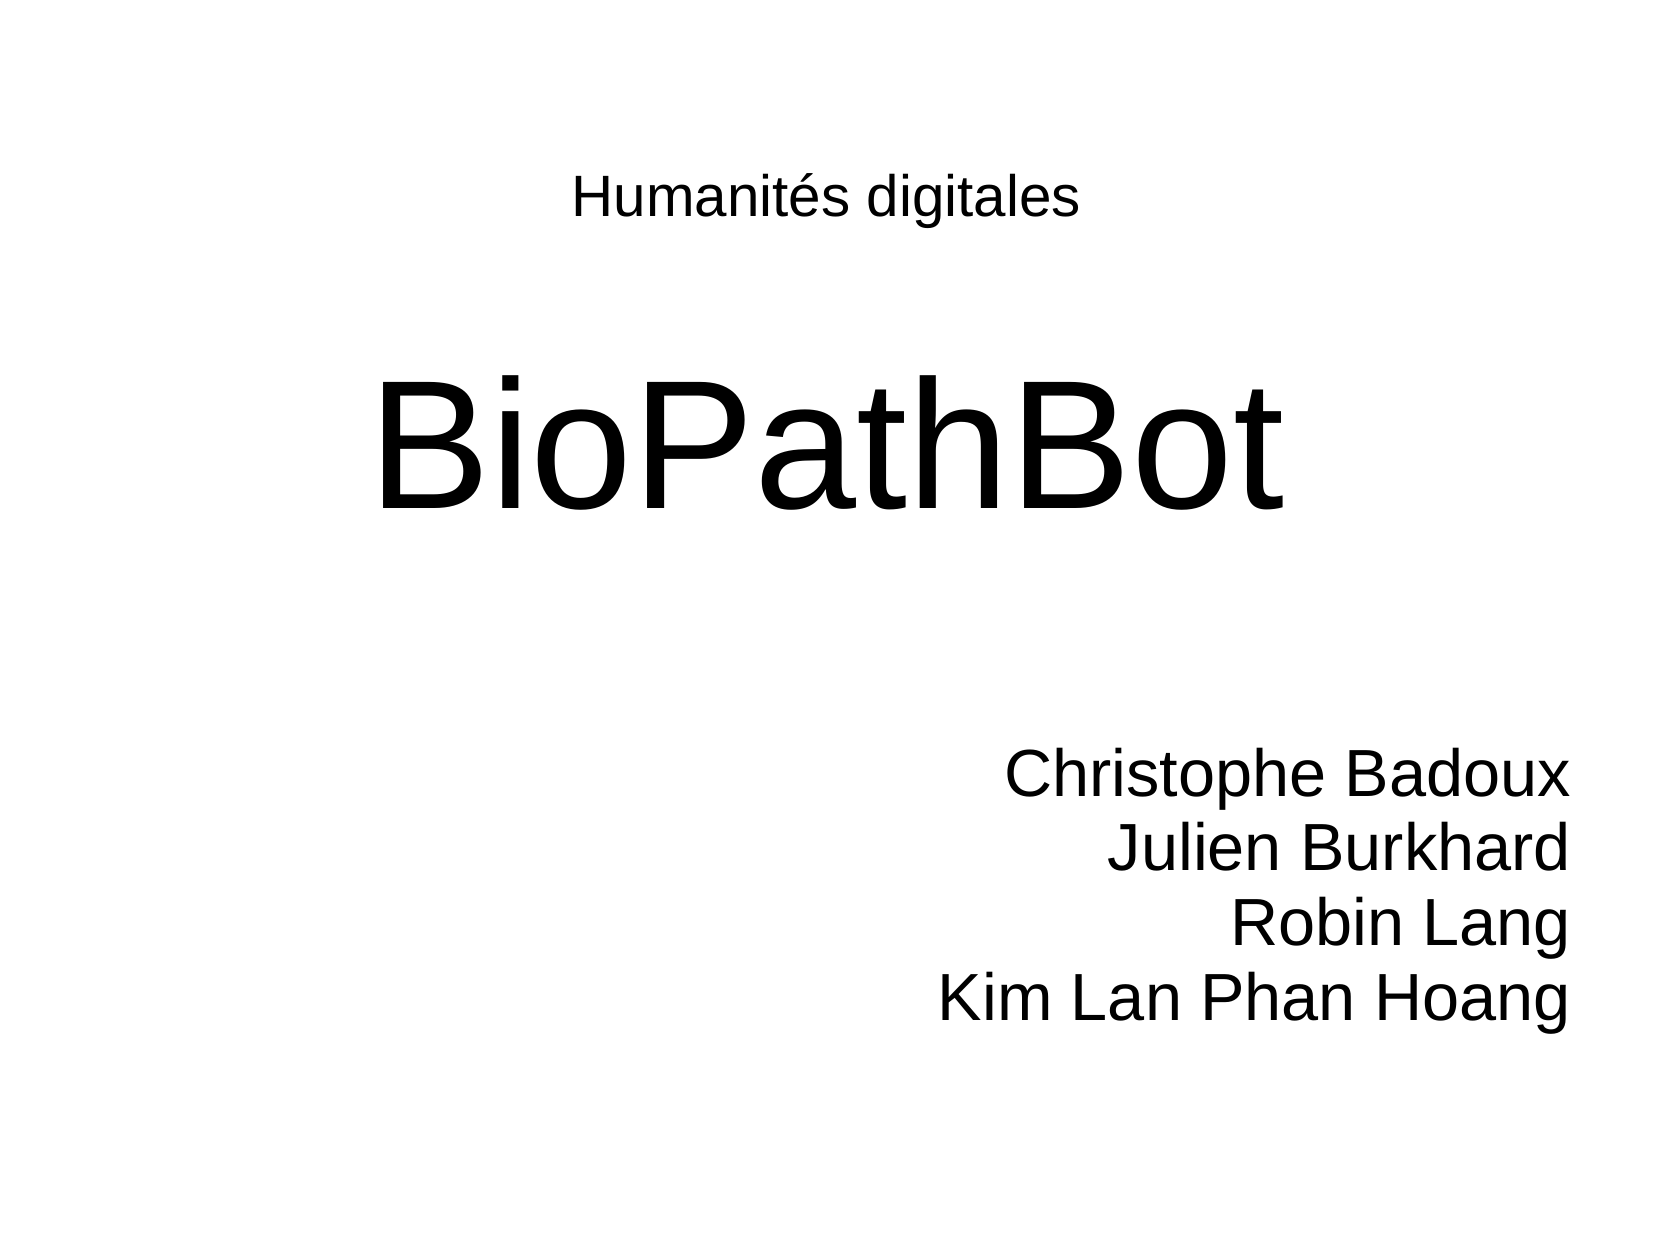

# Humanités digitales BioPathBot
Christophe Badoux
	Julien Burkhard
Robin Lang
Kim Lan Phan Hoang